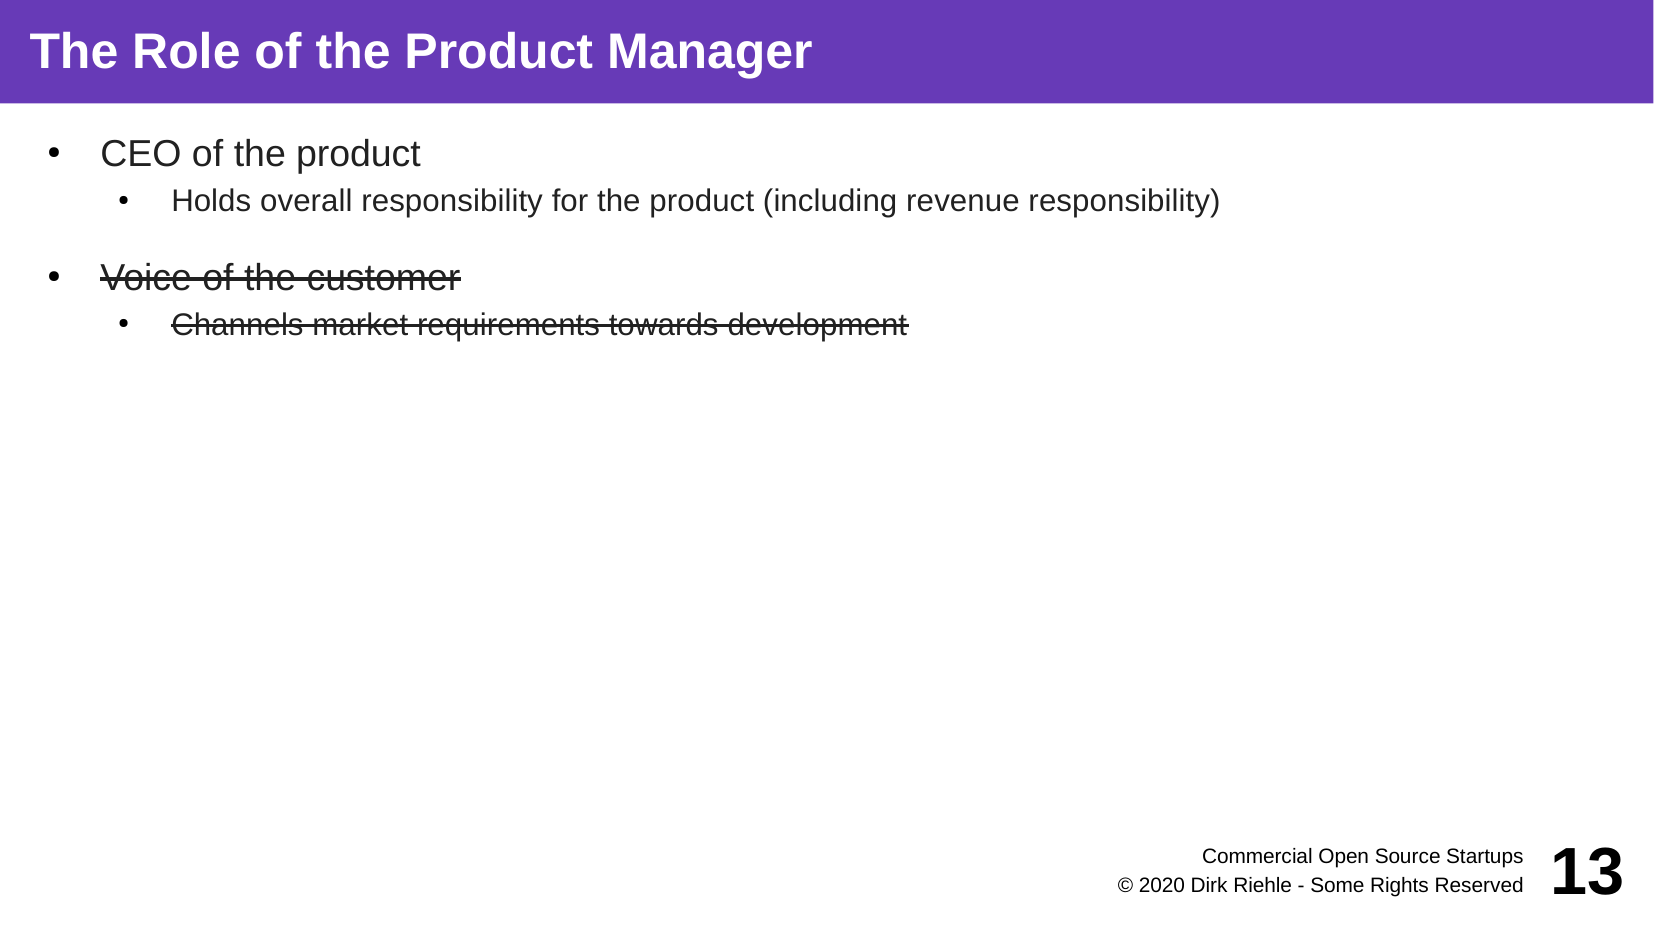

# The Role of the Product Manager
CEO of the product
Holds overall responsibility for the product (including revenue responsibility)
Voice of the customer
Channels market requirements towards development
Commercial Open Source Startups
13
© 2020 Dirk Riehle - Some Rights Reserved